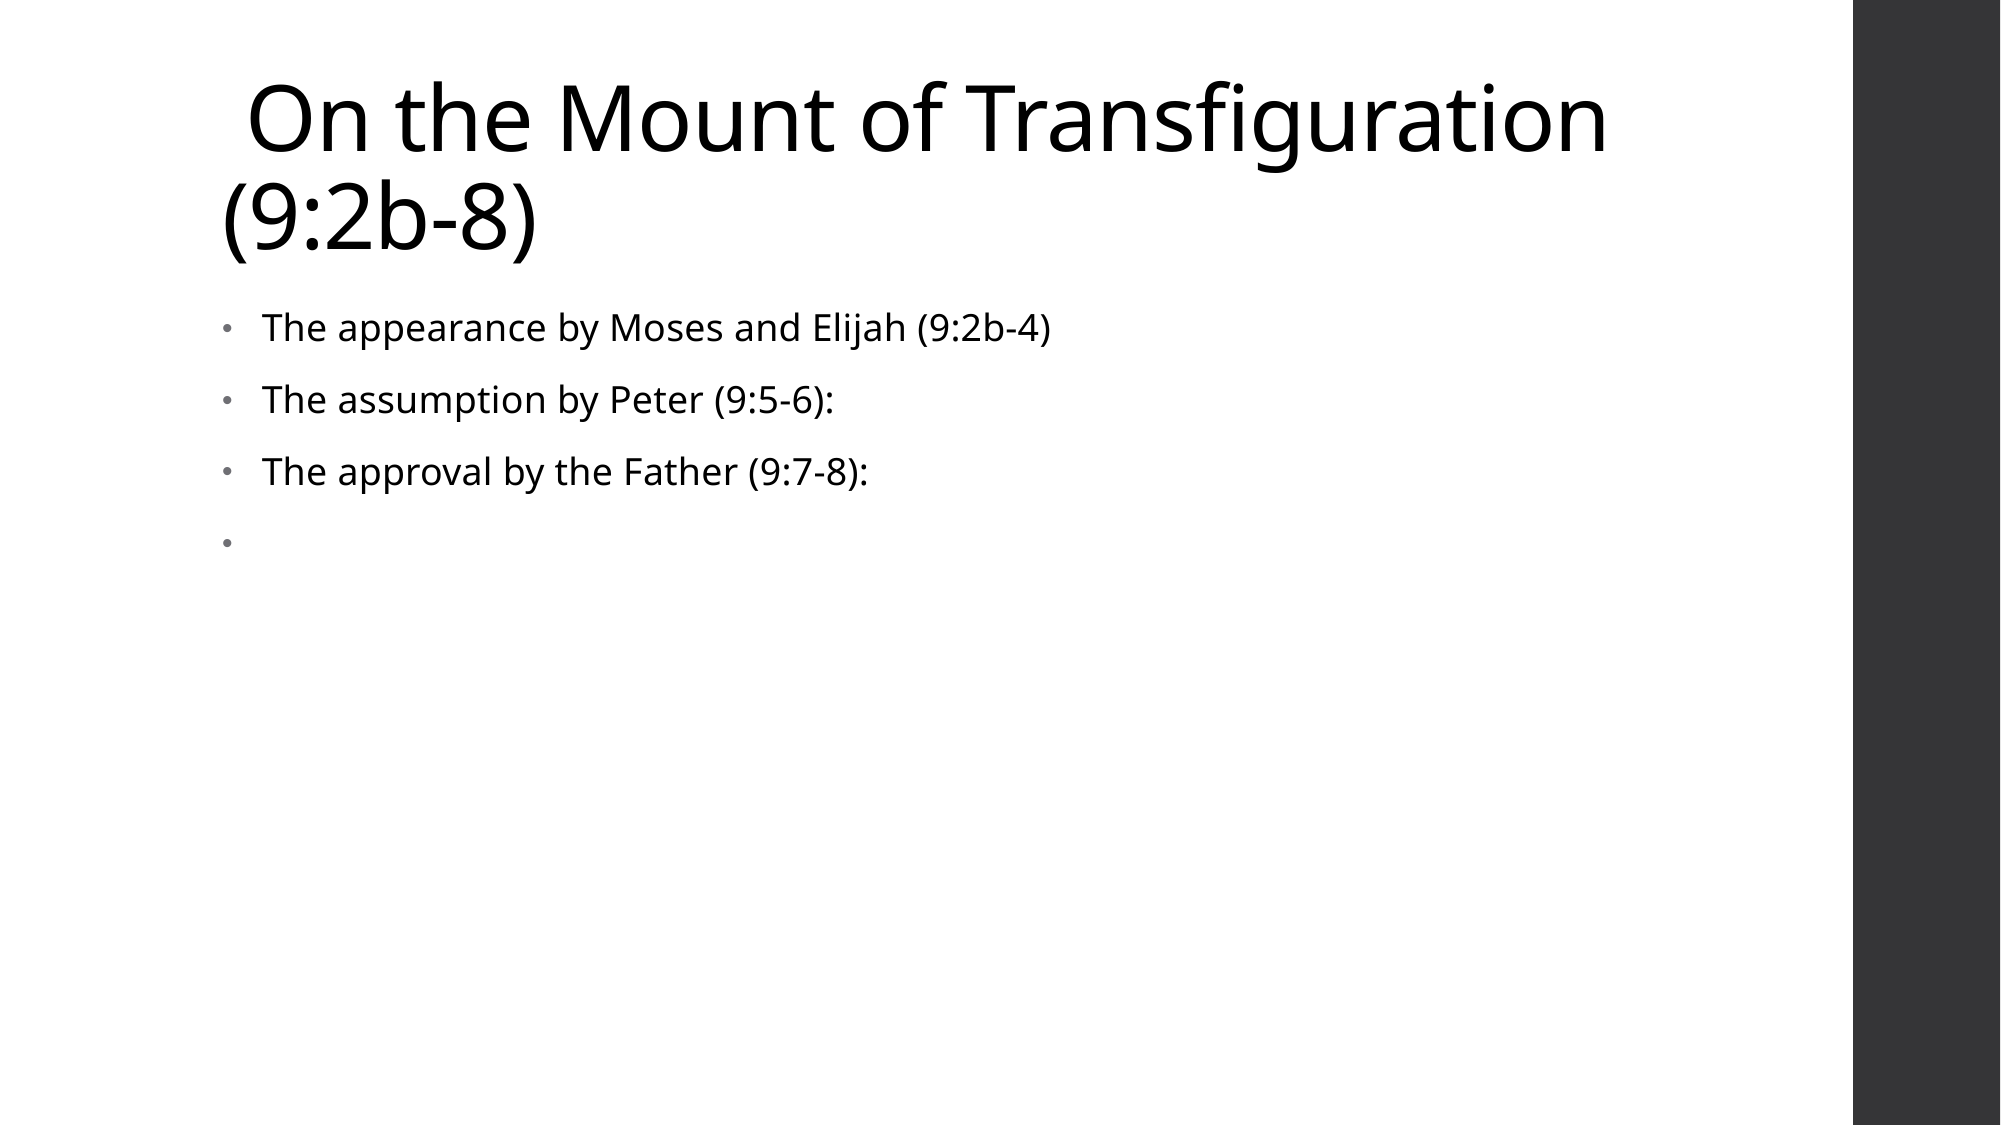

# On the Mount of Transfiguration (9:2b-8)
 The appearance by Moses and Elijah (9:2b-4)
 The assumption by Peter (9:5-6):
 The approval by the Father (9:7-8):